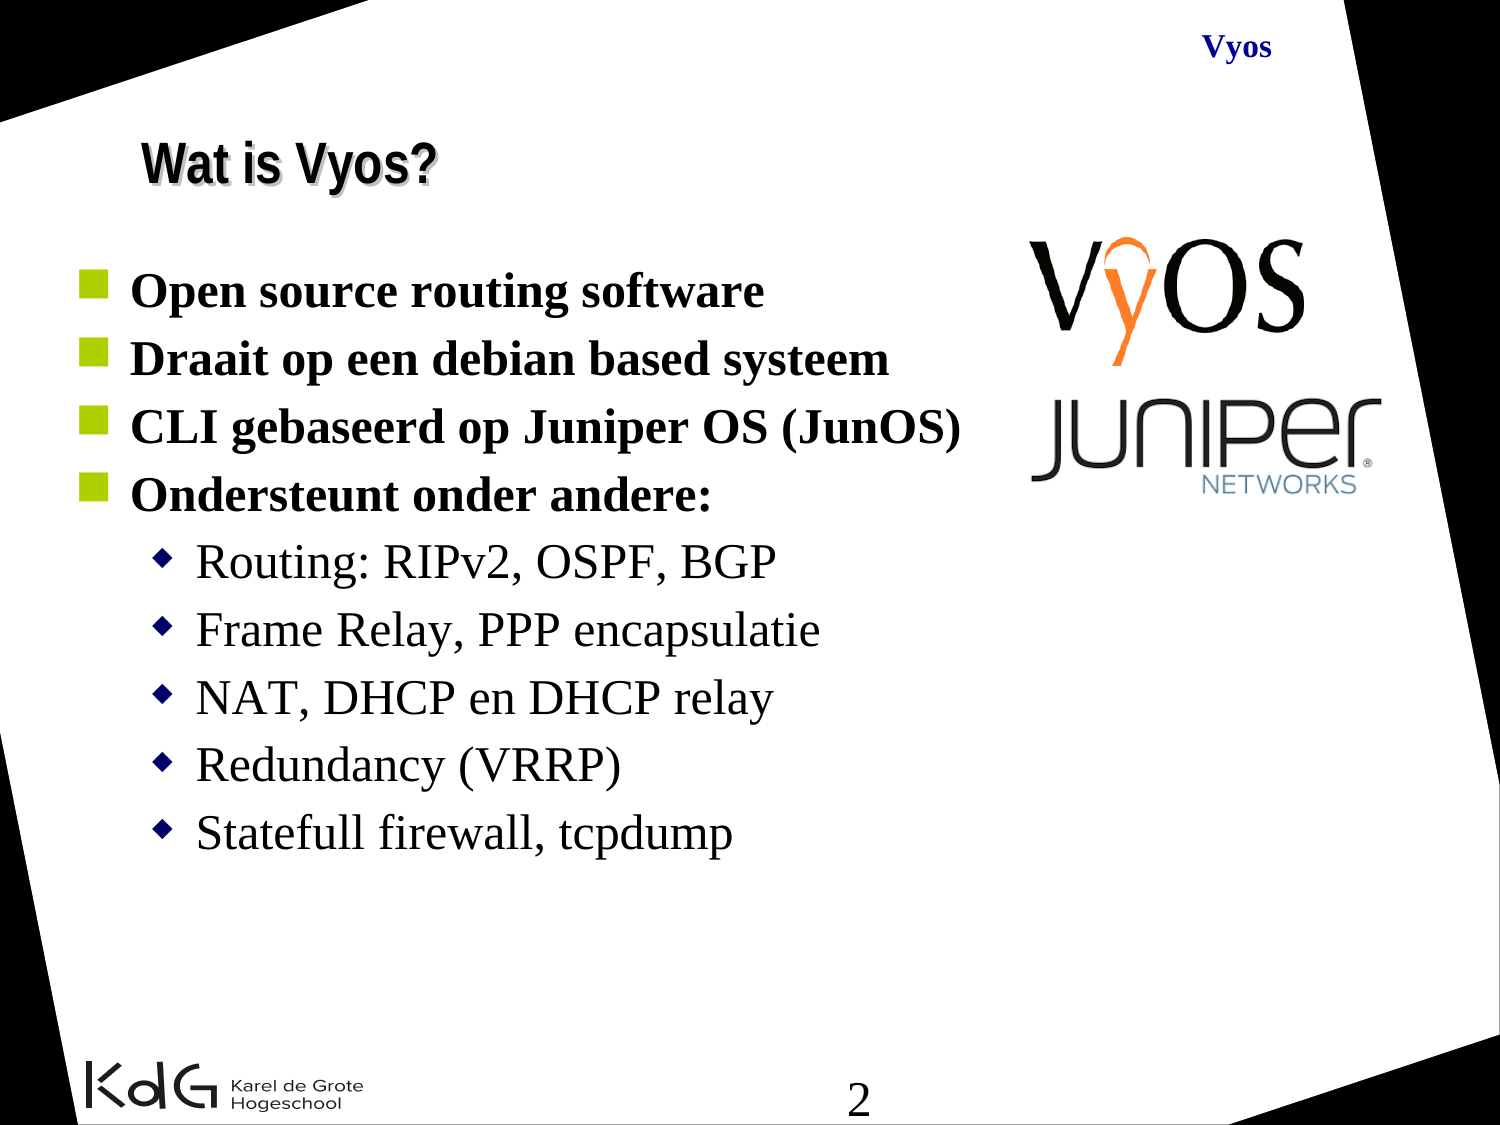

# Wat is Vyos?
Open source routing software
Draait op een debian based systeem
CLI gebaseerd op Juniper OS (JunOS)
Ondersteunt onder andere:
Routing: RIPv2, OSPF, BGP
Frame Relay, PPP encapsulatie
NAT, DHCP en DHCP relay
Redundancy (VRRP)
Statefull firewall, tcpdump